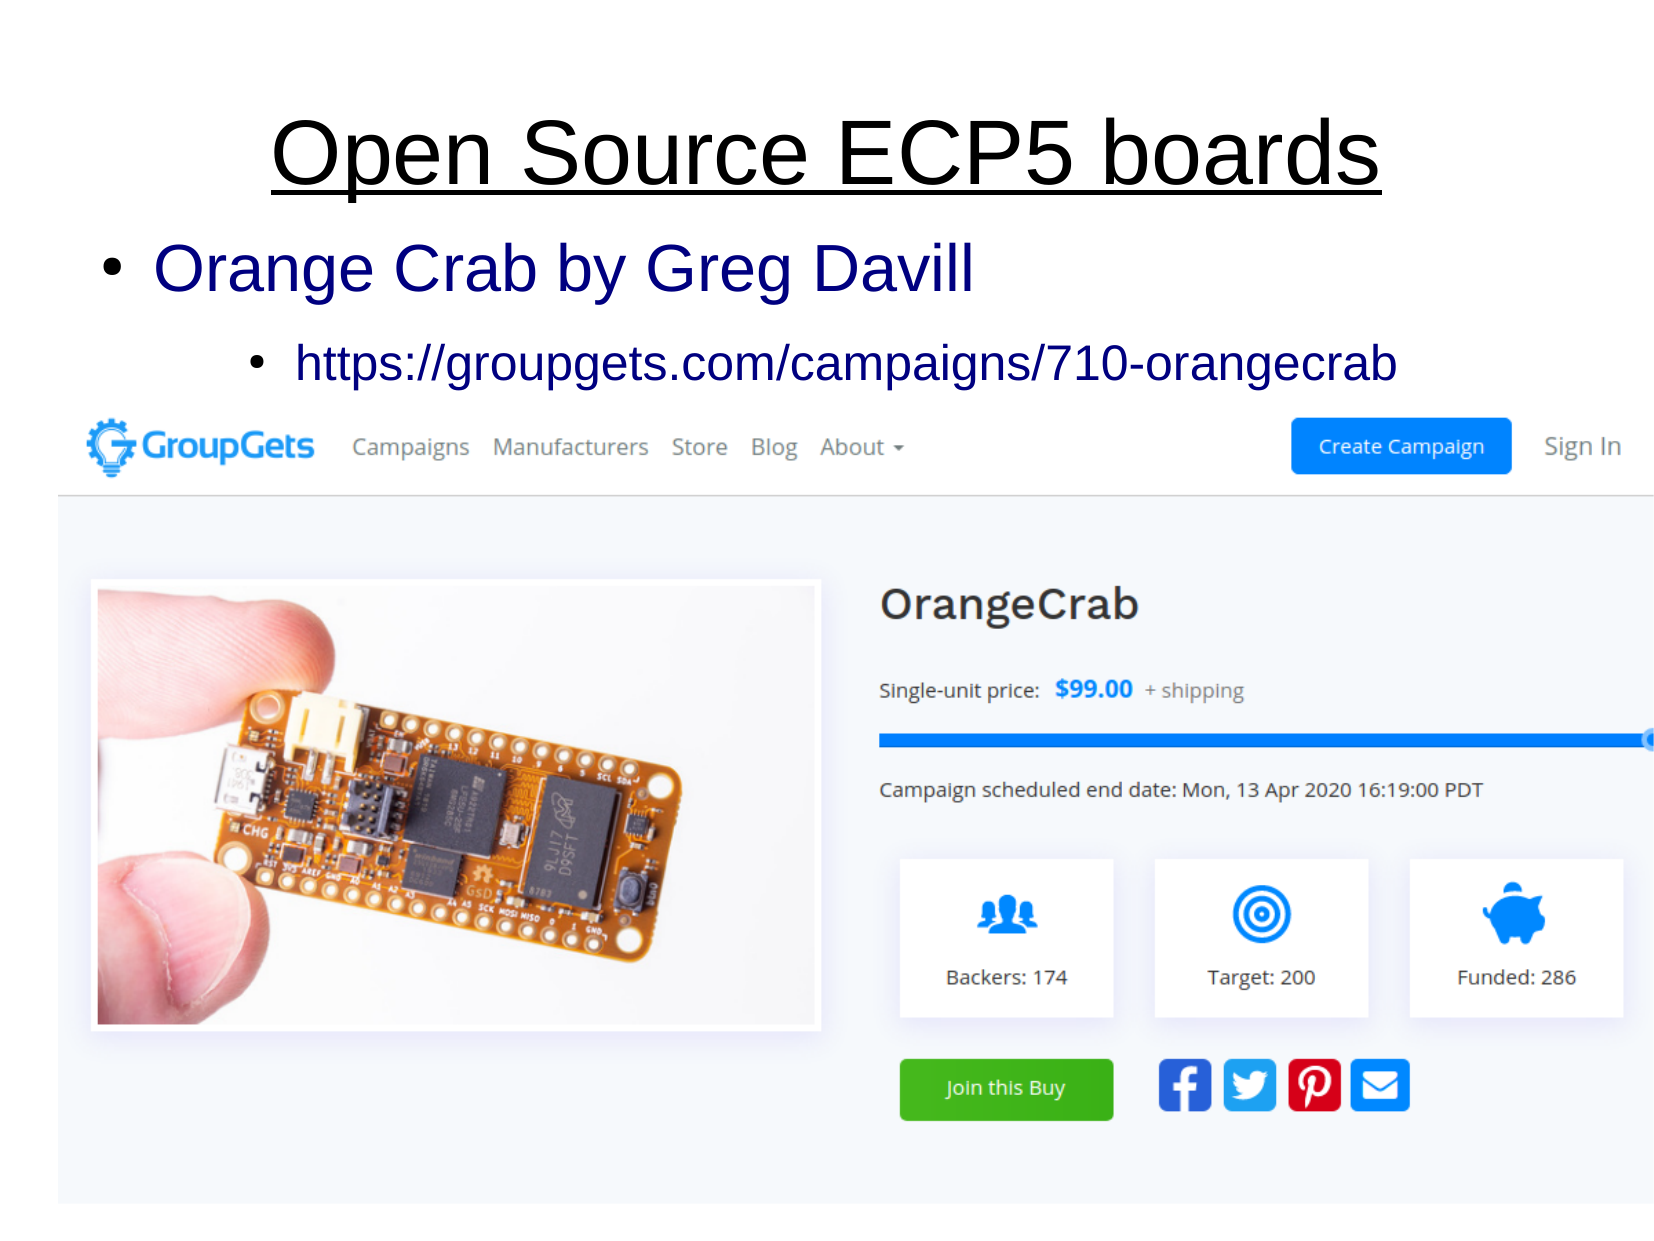

Open Source ECP5 boards
# Orange Crab by Greg Davill
https://groupgets.com/campaigns/710-orangecrab